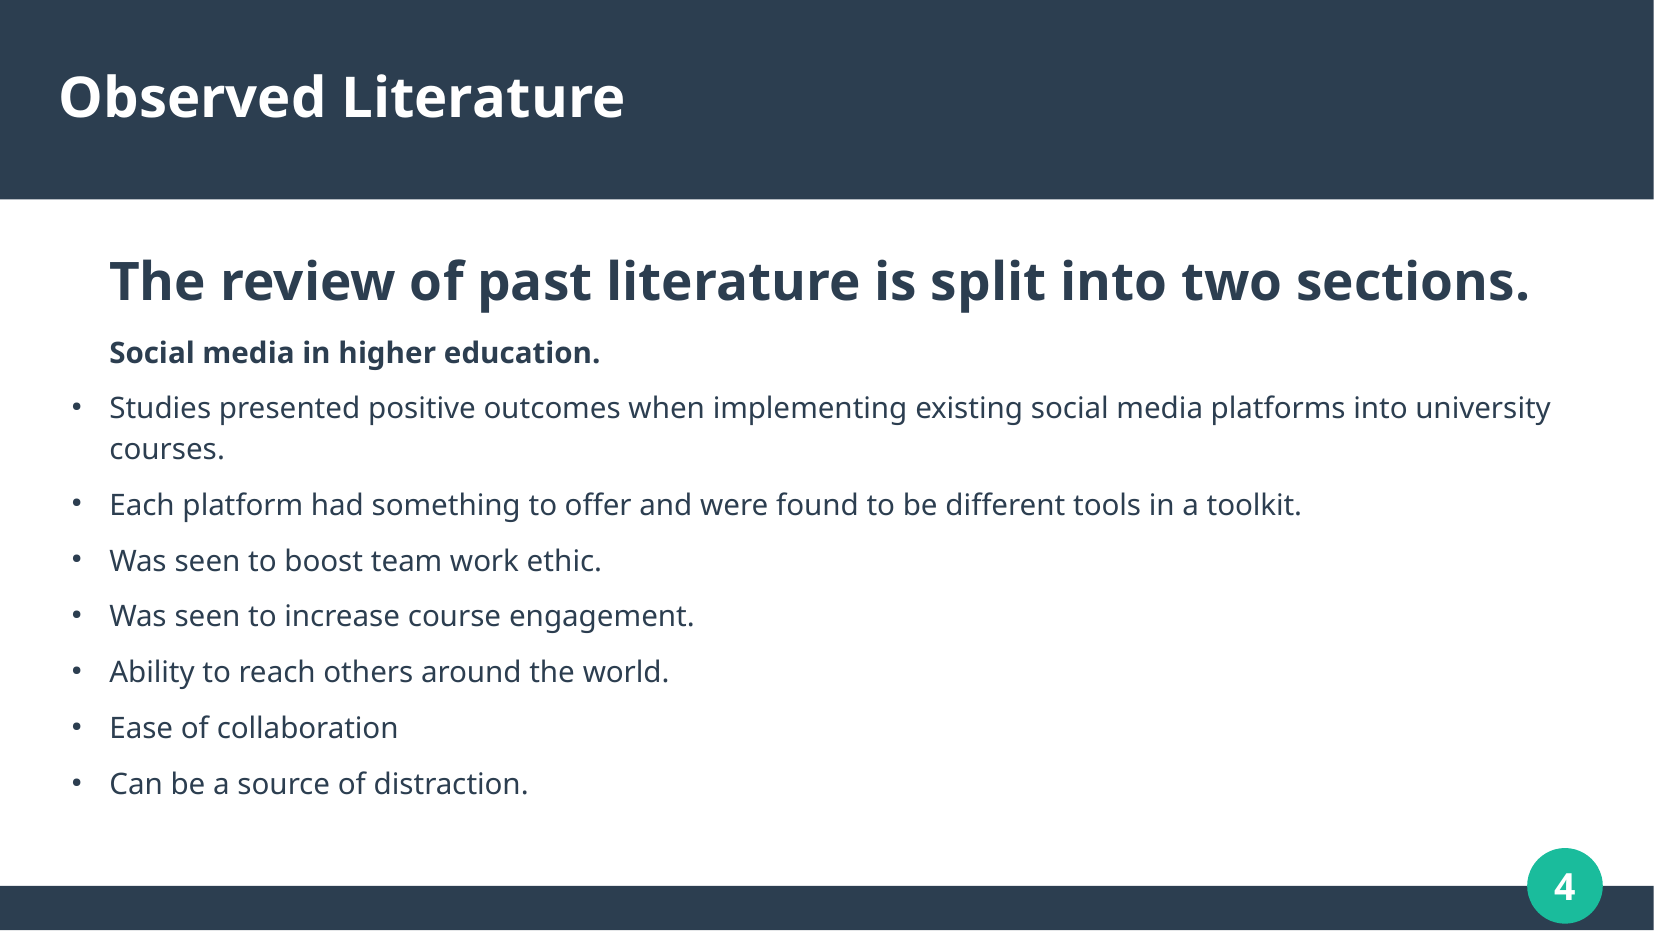

# Observed Literature
The review of past literature is split into two sections.
Social media in higher education.
Studies presented positive outcomes when implementing existing social media platforms into university courses.
Each platform had something to offer and were found to be different tools in a toolkit.
Was seen to boost team work ethic.
Was seen to increase course engagement.
Ability to reach others around the world.
Ease of collaboration
Can be a source of distraction.